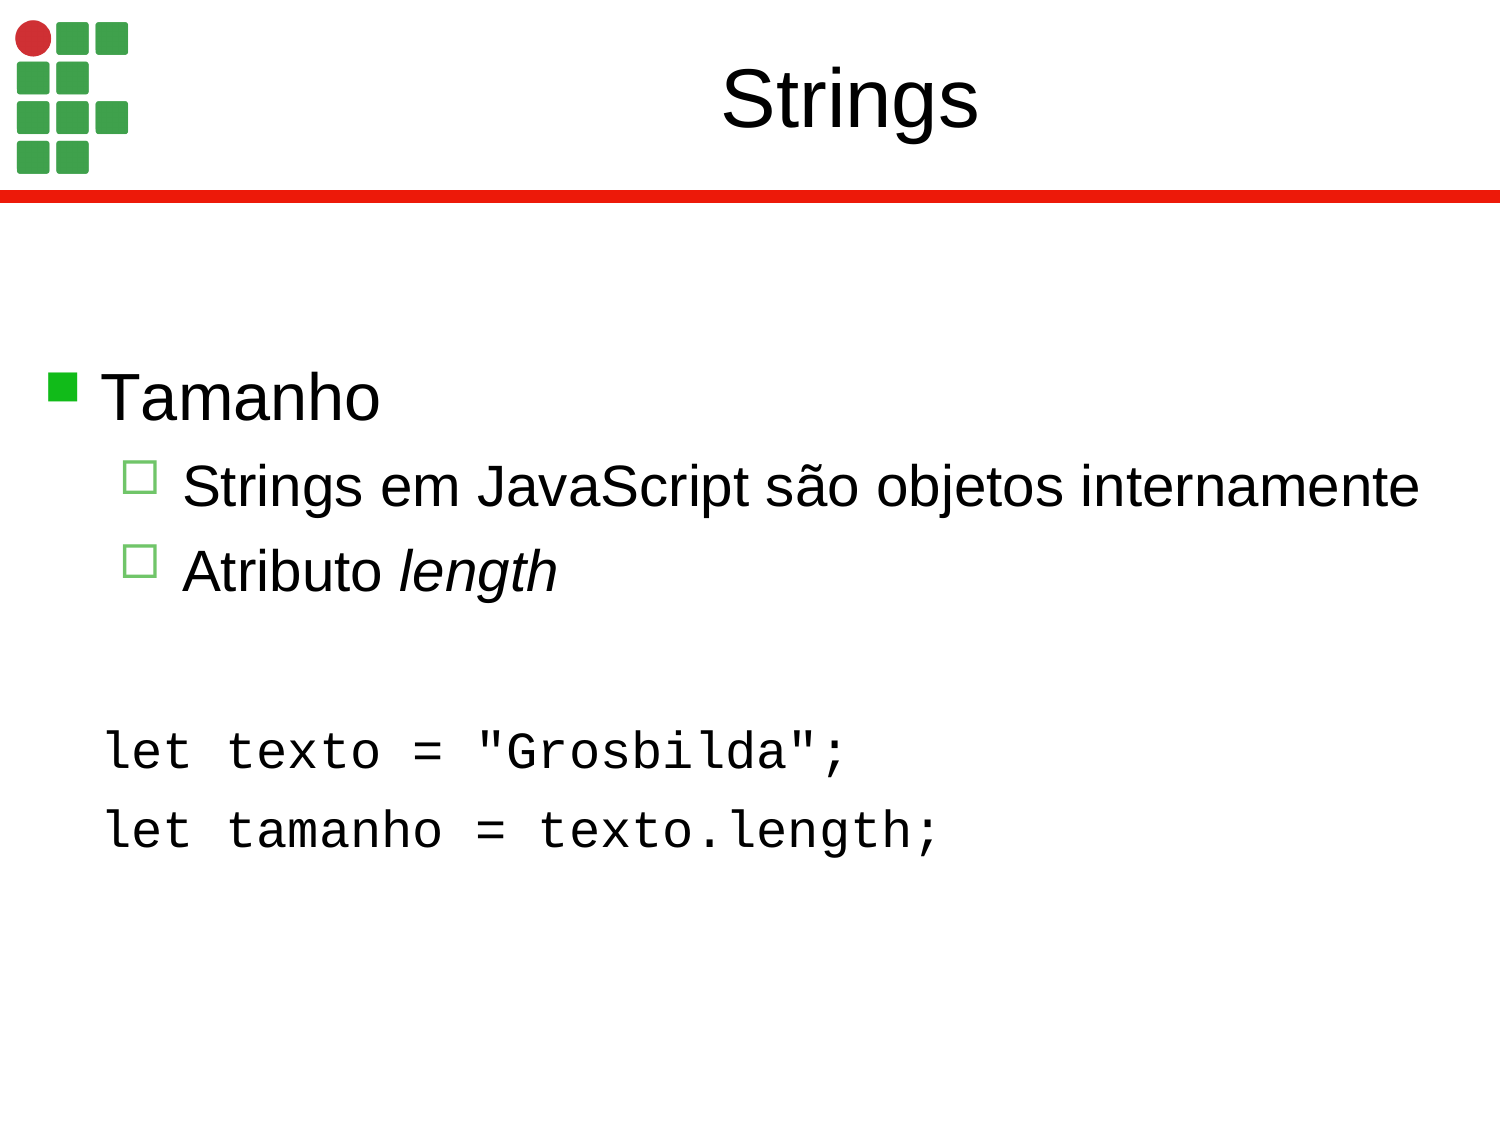

# Strings
Tamanho
 Strings em JavaScript são objetos internamente
 Atributo length
let texto = "Grosbilda";
let tamanho = texto.length;